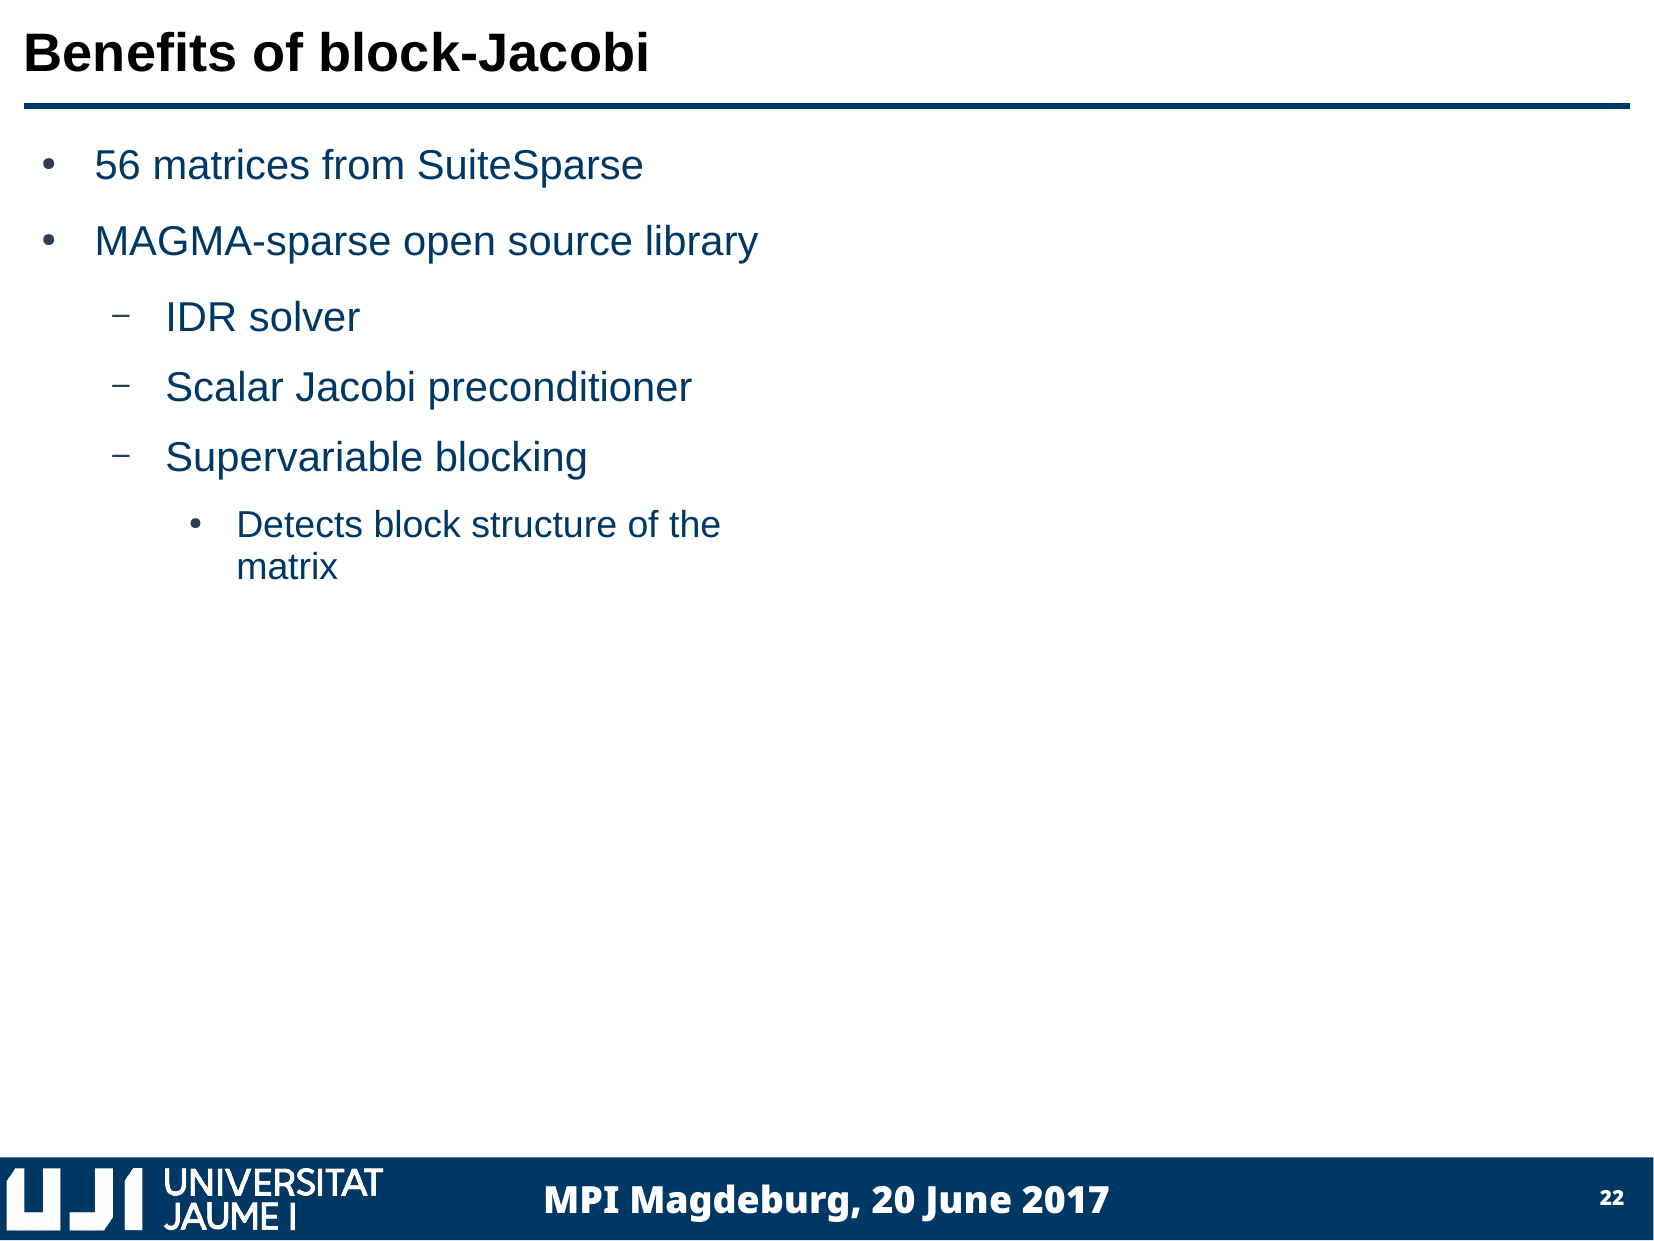

# Benefits of block-Jacobi
56 matrices from SuiteSparse
MAGMA-sparse open source library
IDR solver
Scalar Jacobi preconditioner
Supervariable blocking
Detects block structure of the matrix
MPI Magdeburg, 20 June 2017
22